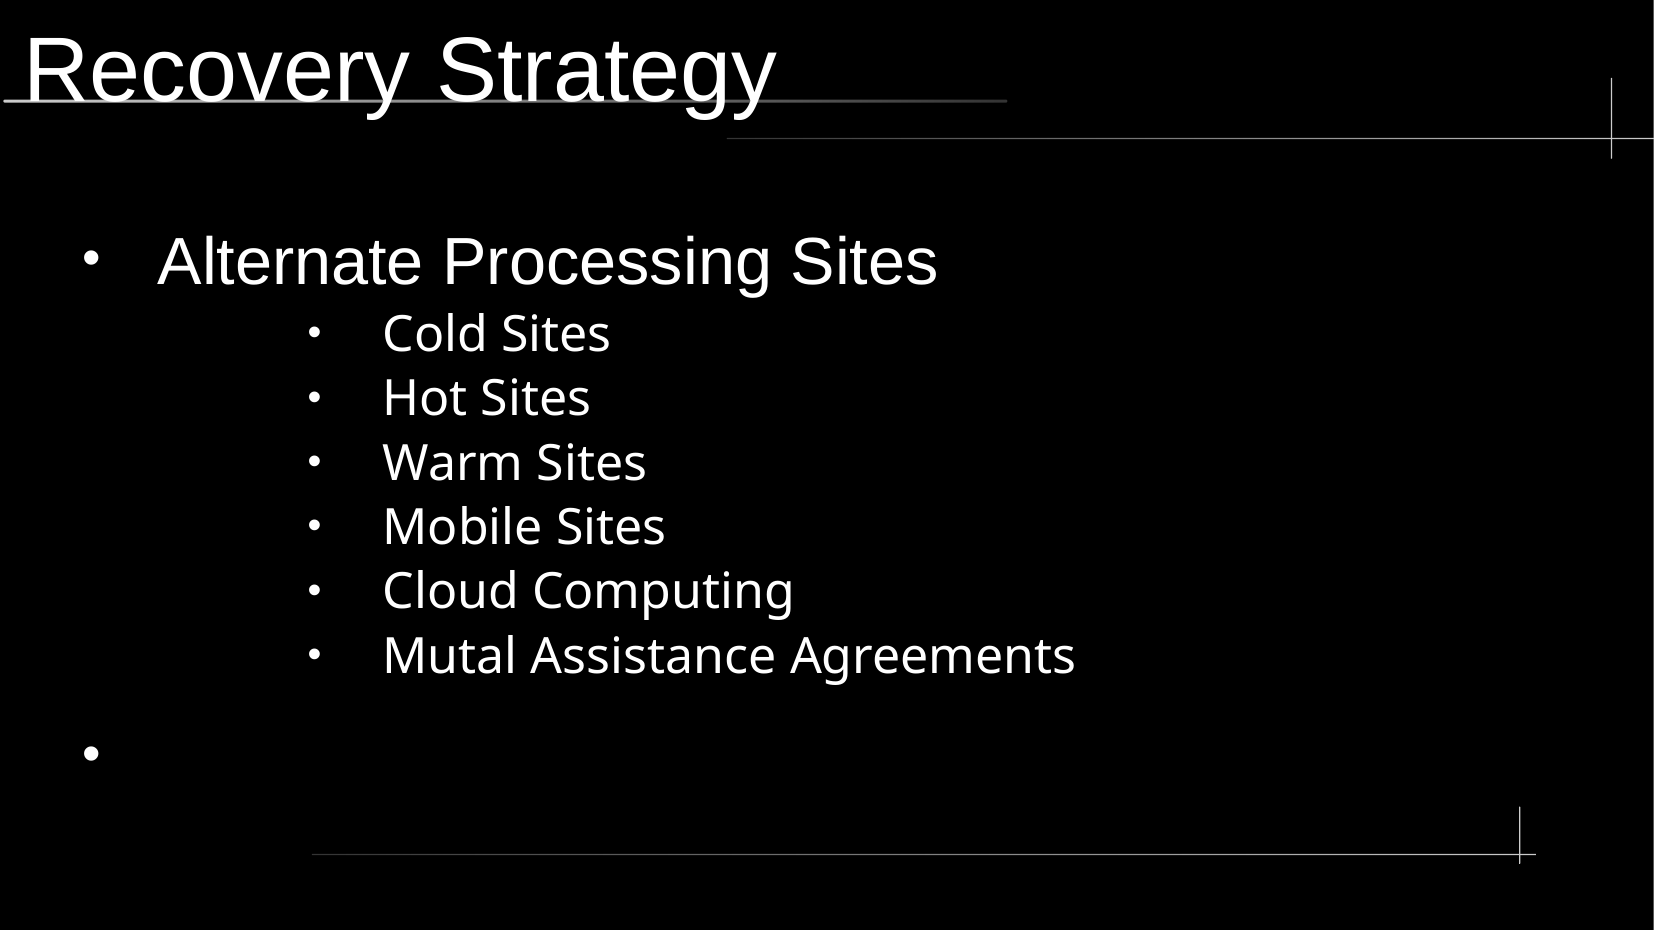

# Recovery Strategy
Alternate Processing Sites
Cold Sites
Hot Sites
Warm Sites
Mobile Sites
Cloud Computing
Mutal Assistance Agreements